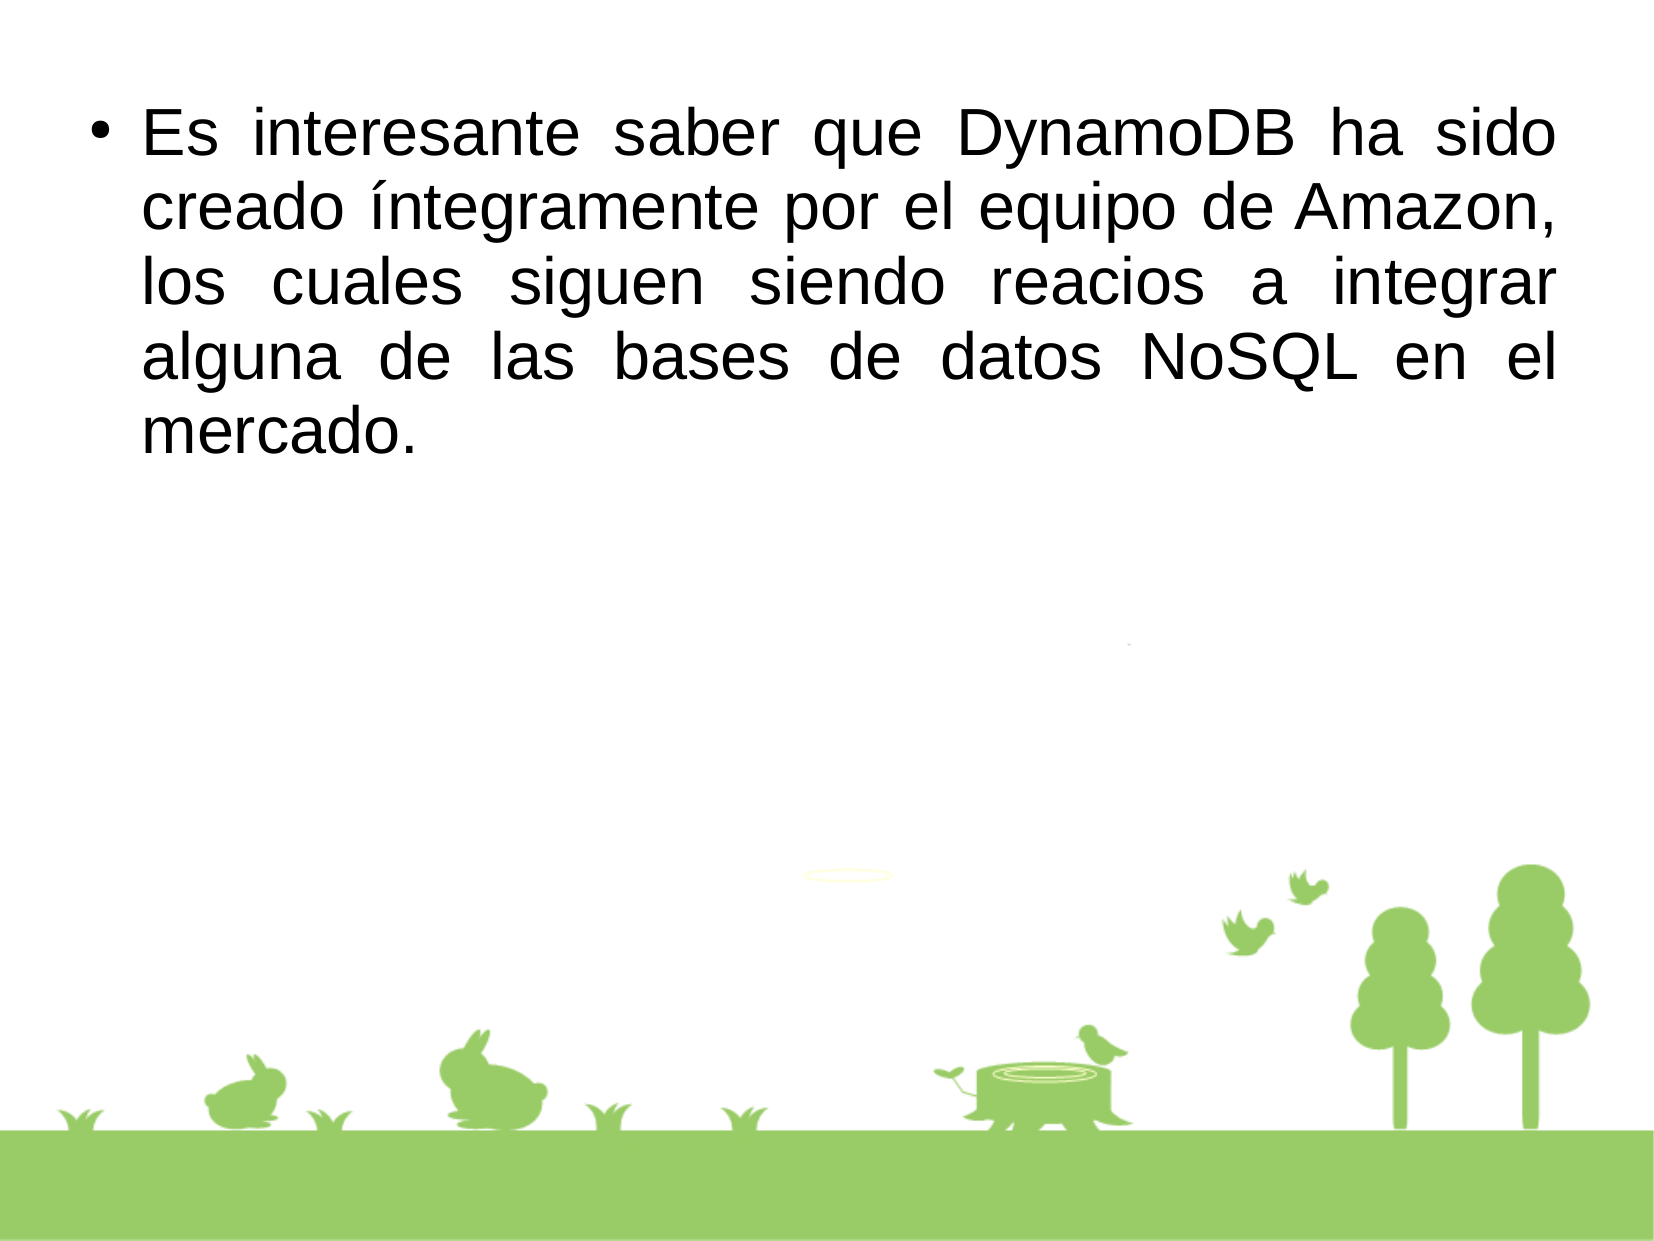

# Es interesante saber que DynamoDB ha sido creado íntegramente por el equipo de Amazon, los cuales siguen siendo reacios a integrar alguna de las bases de datos NoSQL en el mercado.